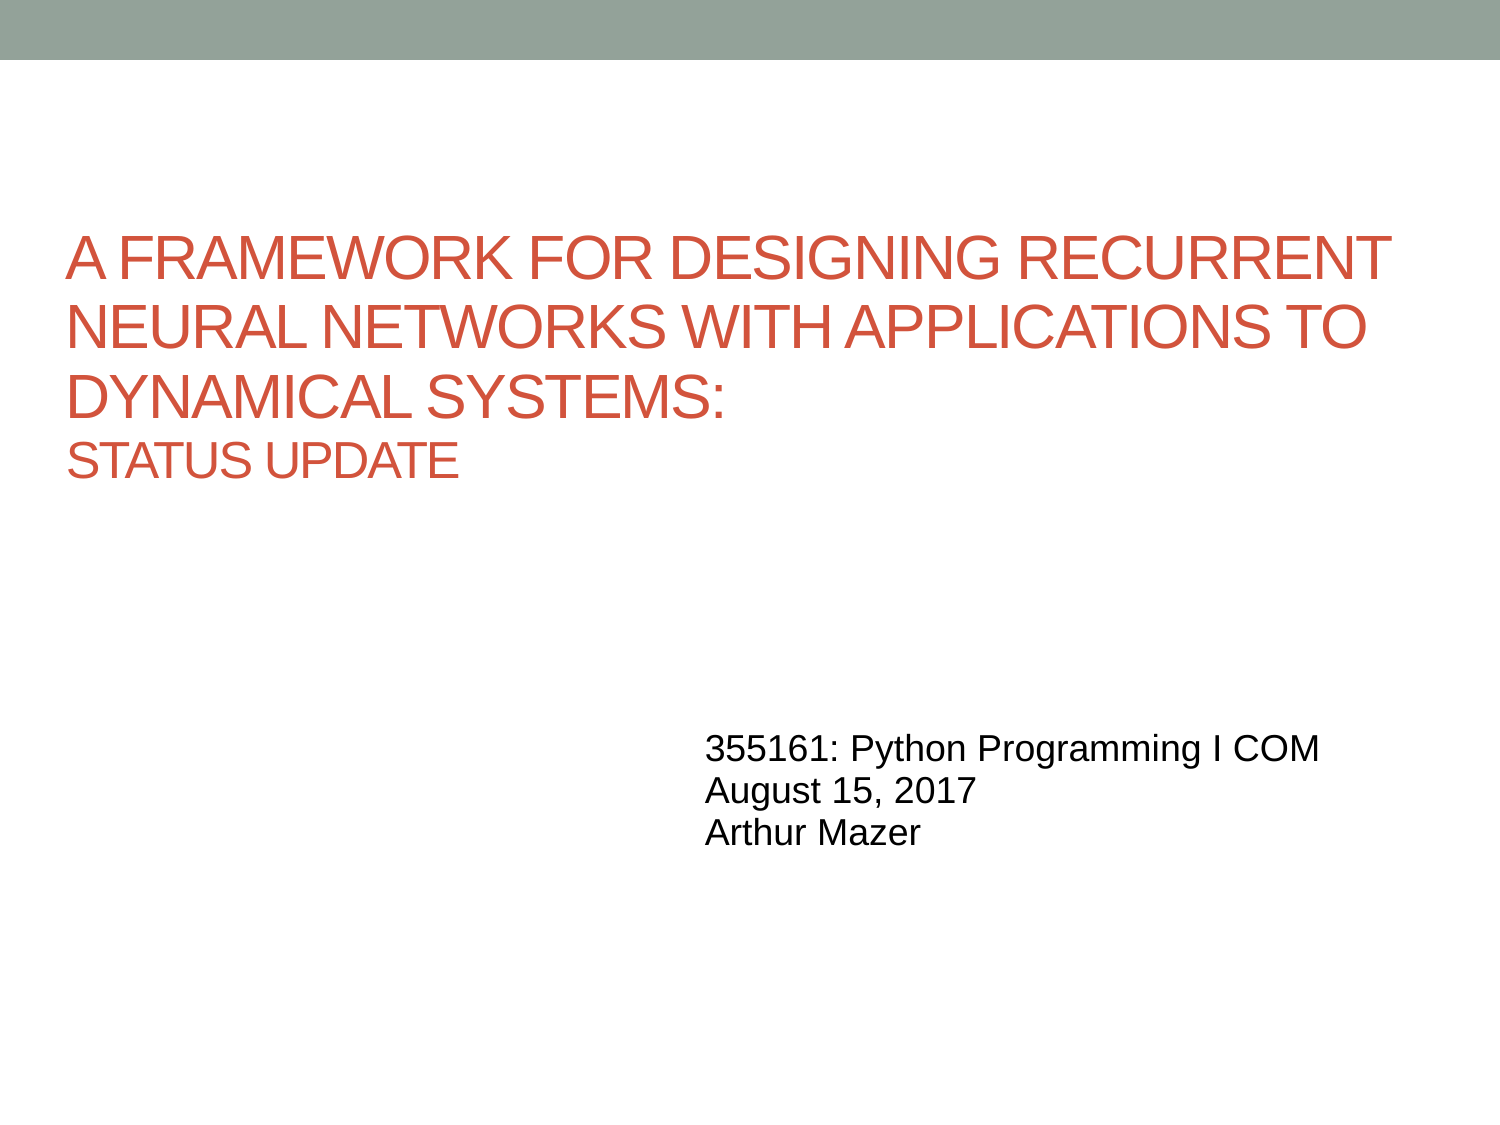

A Framework for designing recurrent neural networks with applications to dynamical systems:
Status Update
355161: Python Programming I COM
August 15, 2017
Arthur Mazer